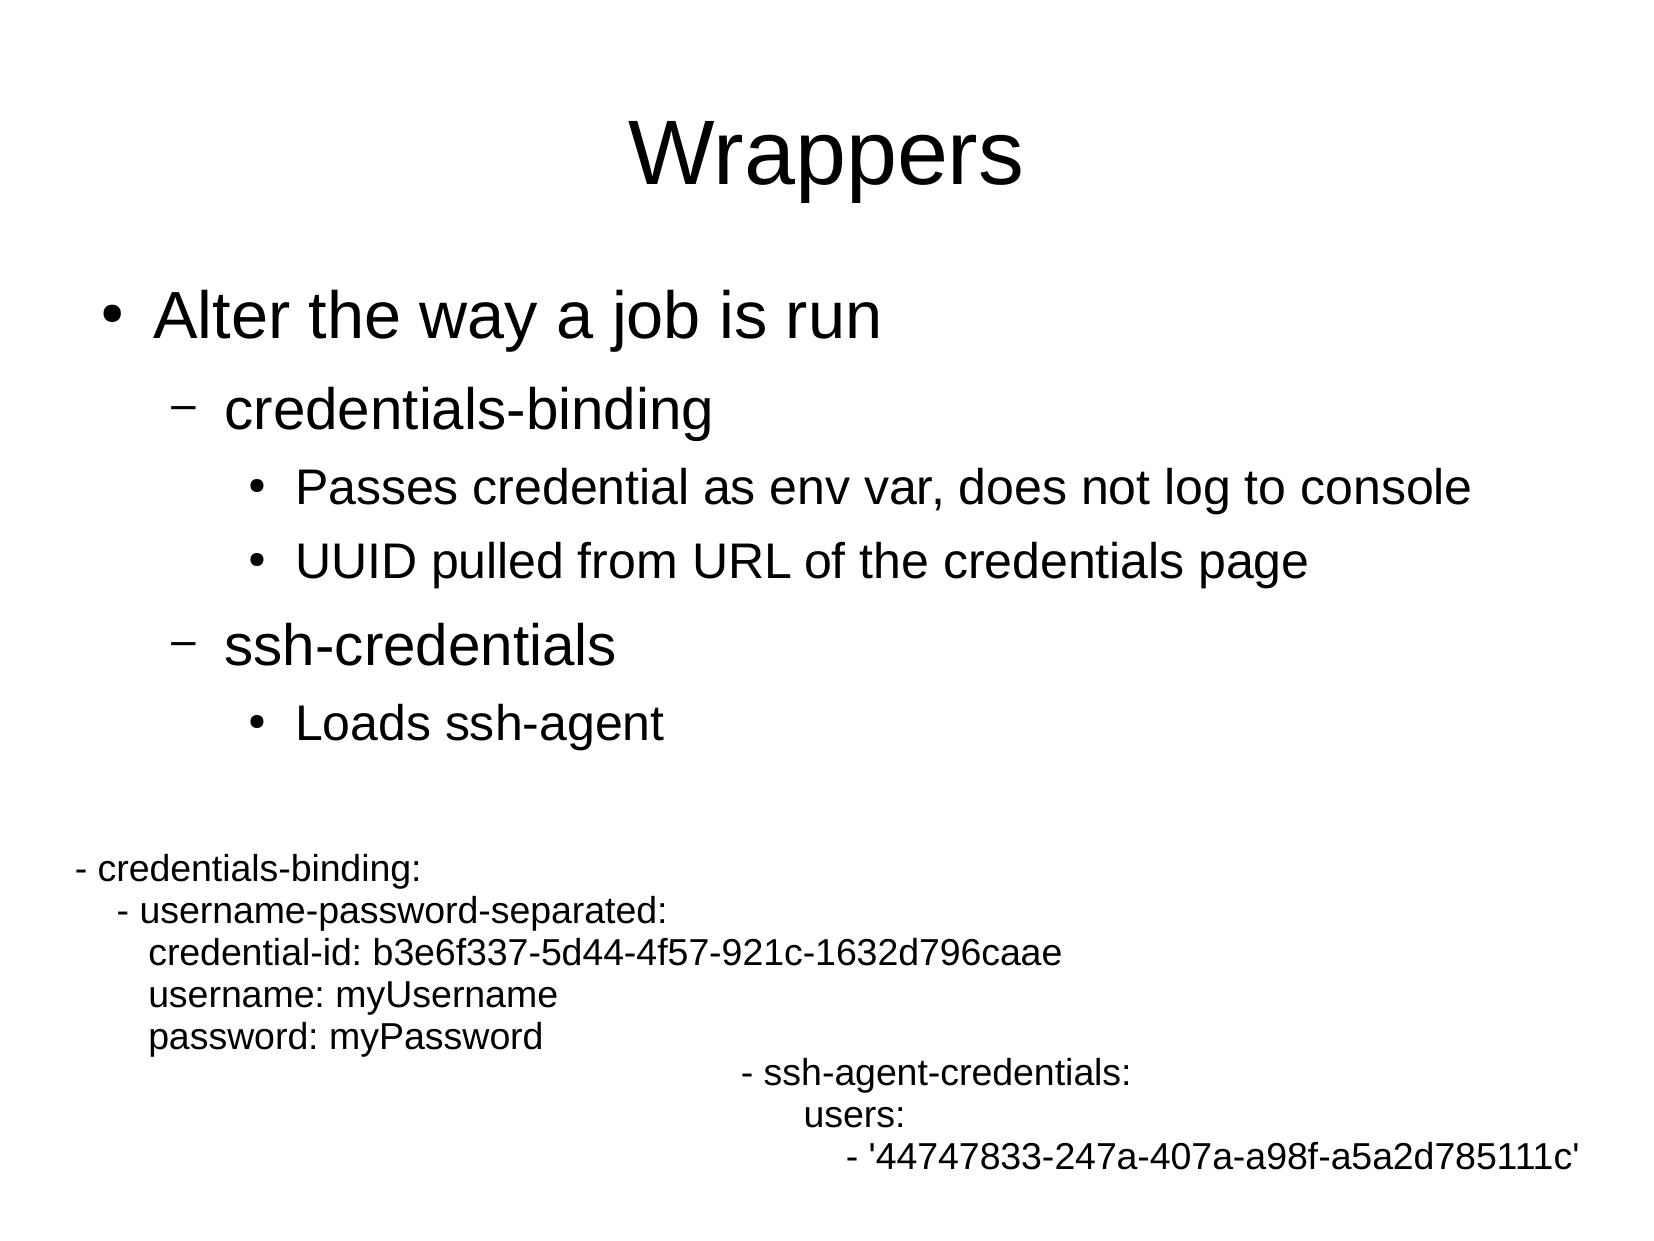

# Wrappers
Alter the way a job is run
credentials-binding
Passes credential as env var, does not log to console
UUID pulled from URL of the credentials page
ssh-credentials
Loads ssh-agent
- credentials-binding:
 - username-password-separated:
 credential-id: b3e6f337-5d44-4f57-921c-1632d796caae
 username: myUsername
 password: myPassword
 - ssh-agent-credentials:
 users:
 - '44747833-247a-407a-a98f-a5a2d785111c'